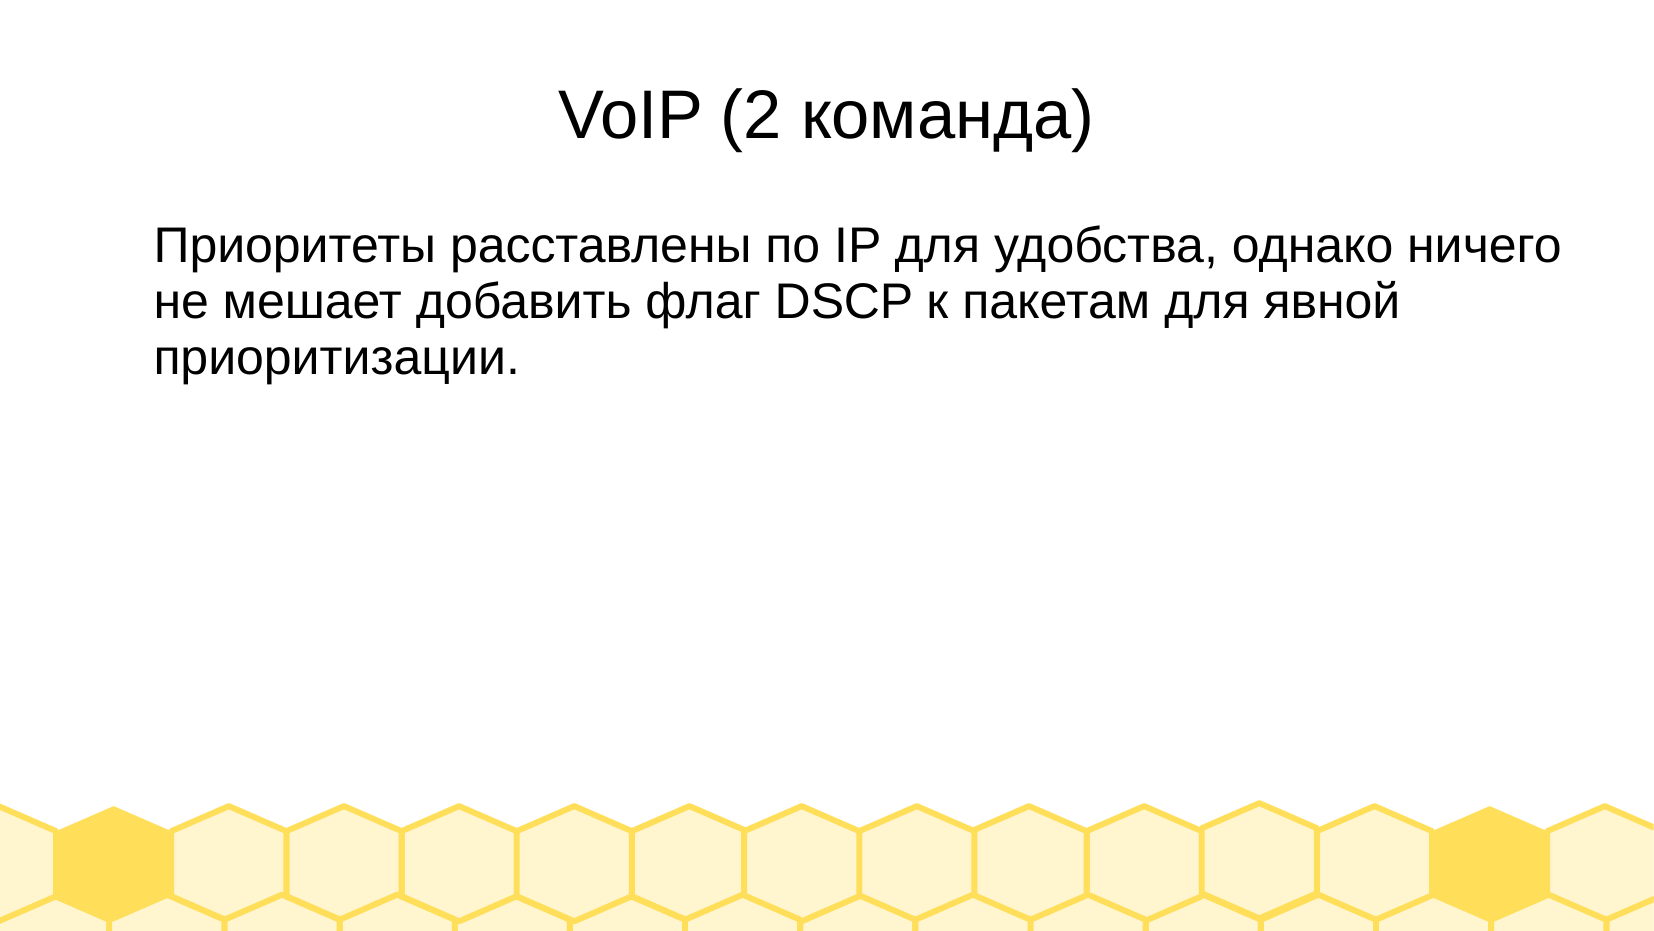

# VoIP (2 команда)
Приоритеты расставлены по IP для удобства, однако ничего не мешает добавить флаг DSCP к пакетам для явной приоритизации.